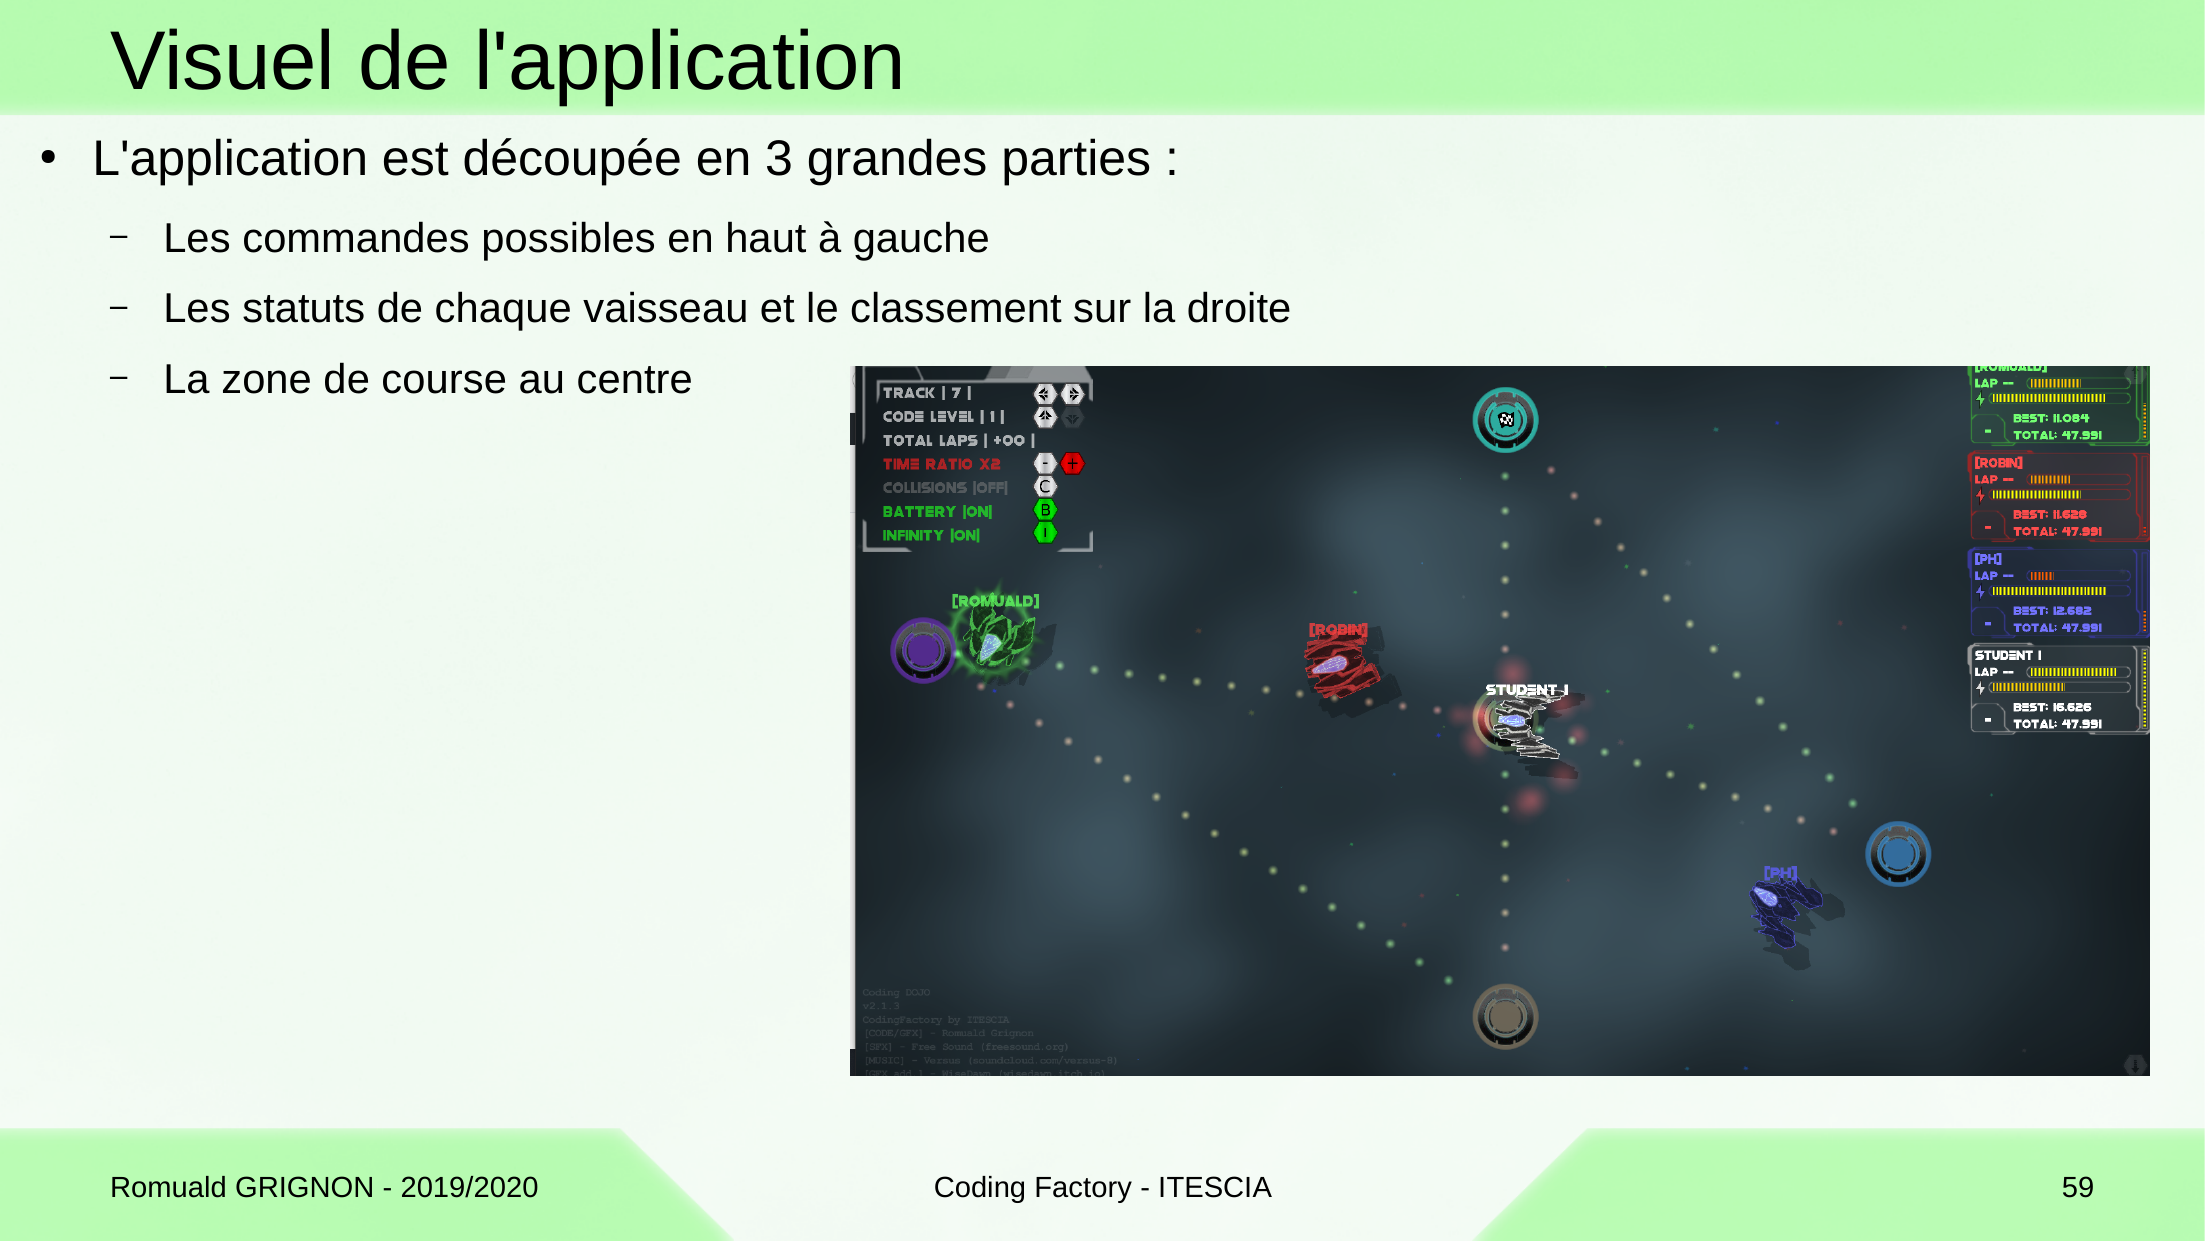

# Visuel de l'application
L'application est découpée en 3 grandes parties :
Les commandes possibles en haut à gauche
Les statuts de chaque vaisseau et le classement sur la droite
La zone de course au centre
Romuald GRIGNON - 2019/2020
Coding Factory - ITESCIA
59